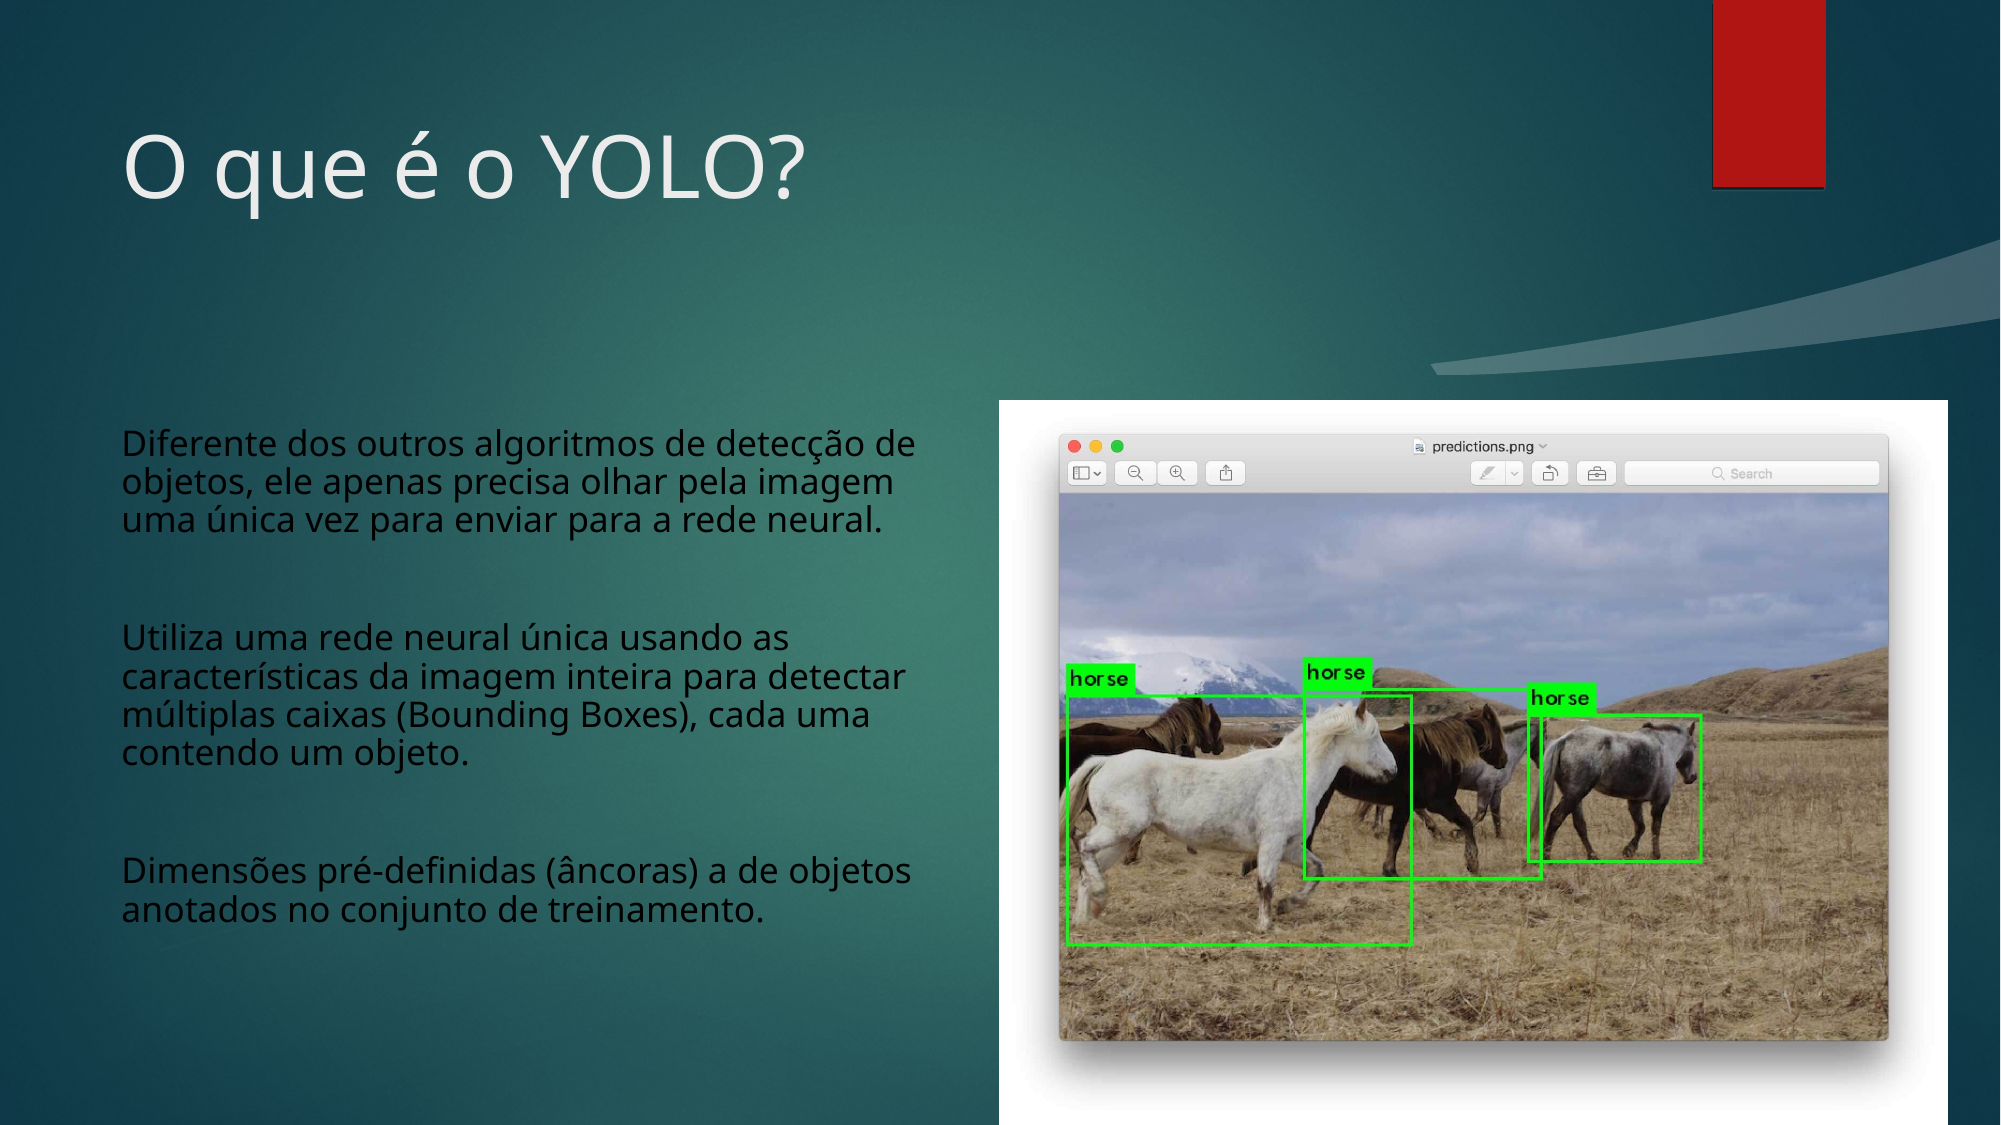

# O que é o YOLO?
Diferente dos outros algoritmos de detecção de objetos, ele apenas precisa olhar pela imagem uma única vez para enviar para a rede neural.
Utiliza uma rede neural única usando as características da imagem inteira para detectar múltiplas caixas (Bounding Boxes), cada uma contendo um objeto.
Dimensões pré-definidas (âncoras) a de objetos anotados no conjunto de treinamento.